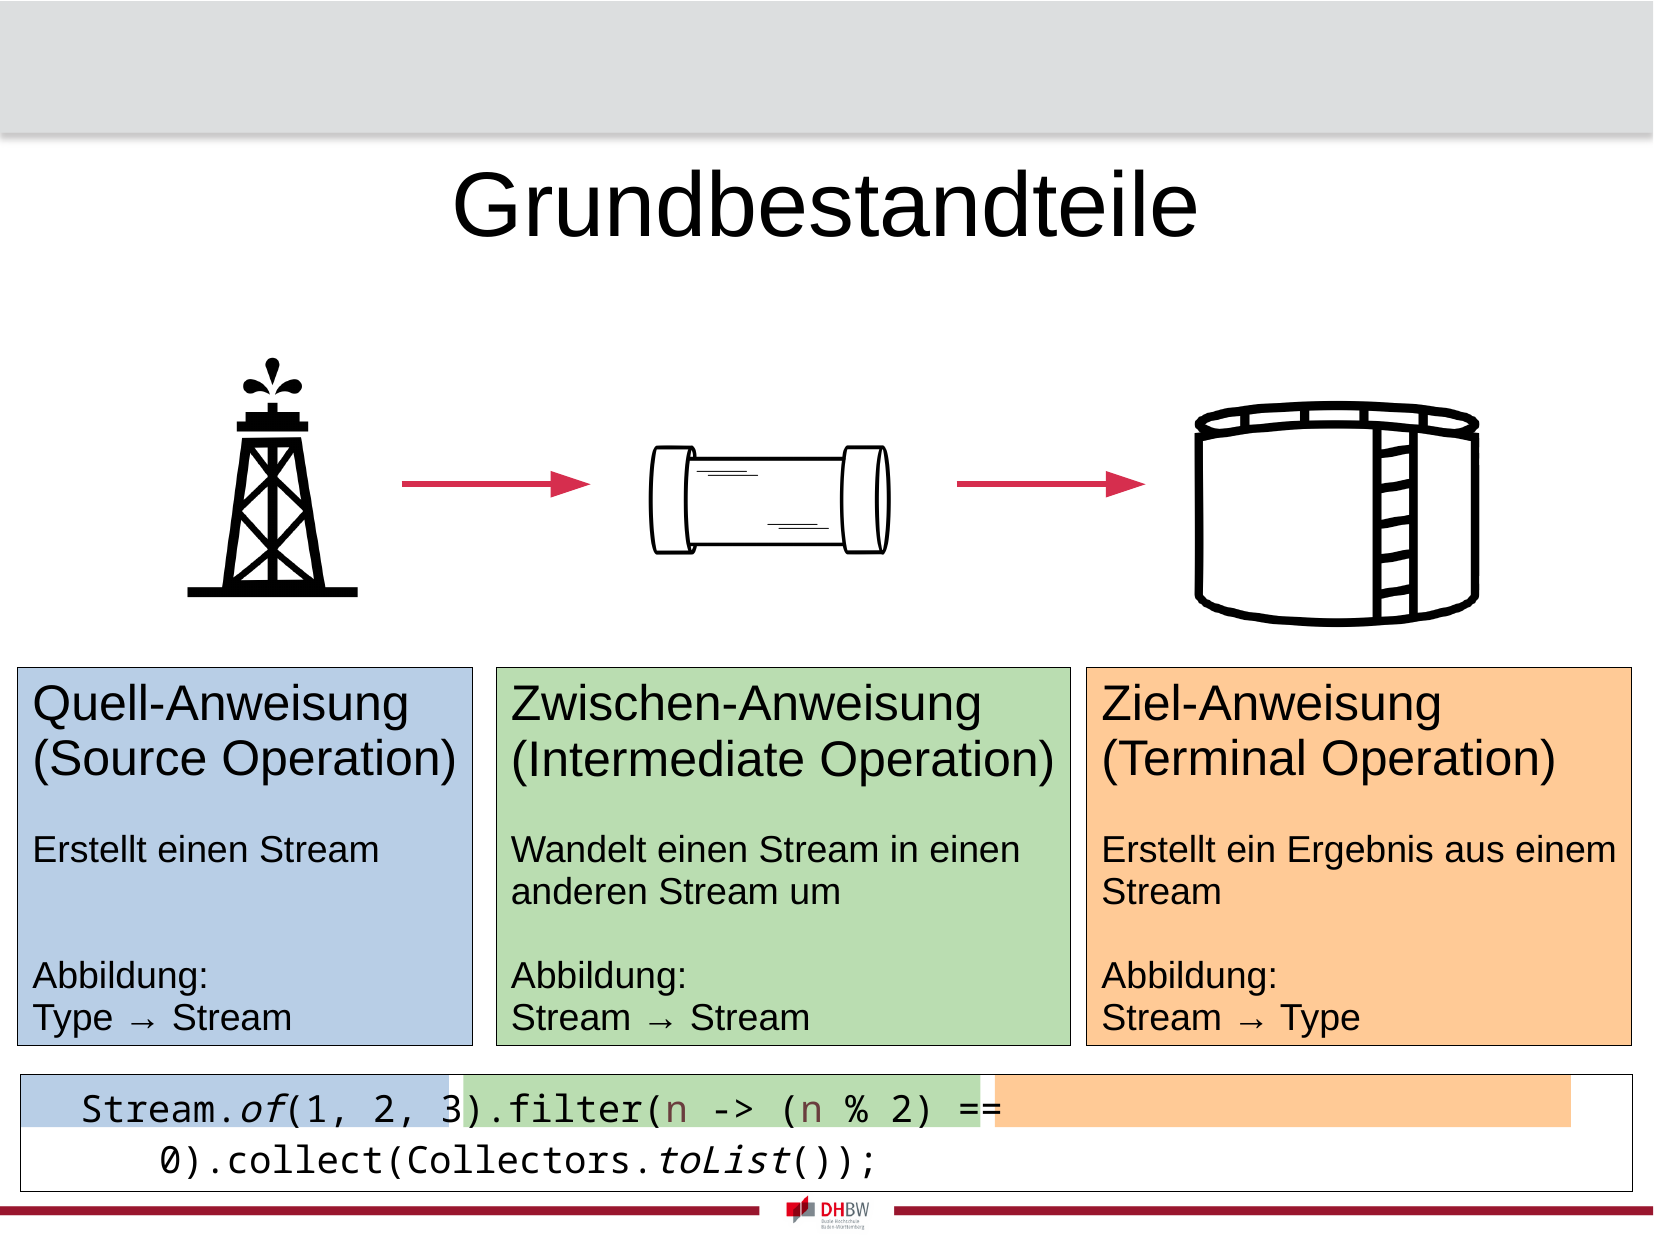

# Grundbestandteile
Quell-Anweisung
(Source Operation)
Erstellt einen Stream
Abbildung:
Type → Stream
Ziel-Anweisung
(Terminal Operation)
Erstellt ein Ergebnis aus einem
Stream
Abbildung:
Stream → Type
Zwischen-Anweisung
(Intermediate Operation)
Wandelt einen Stream in einen
anderen Stream um
Abbildung:
Stream → Stream
 Stream.of(1, 2, 3).filter(n -> (n % 2) == 0).collect(Collectors.toList());